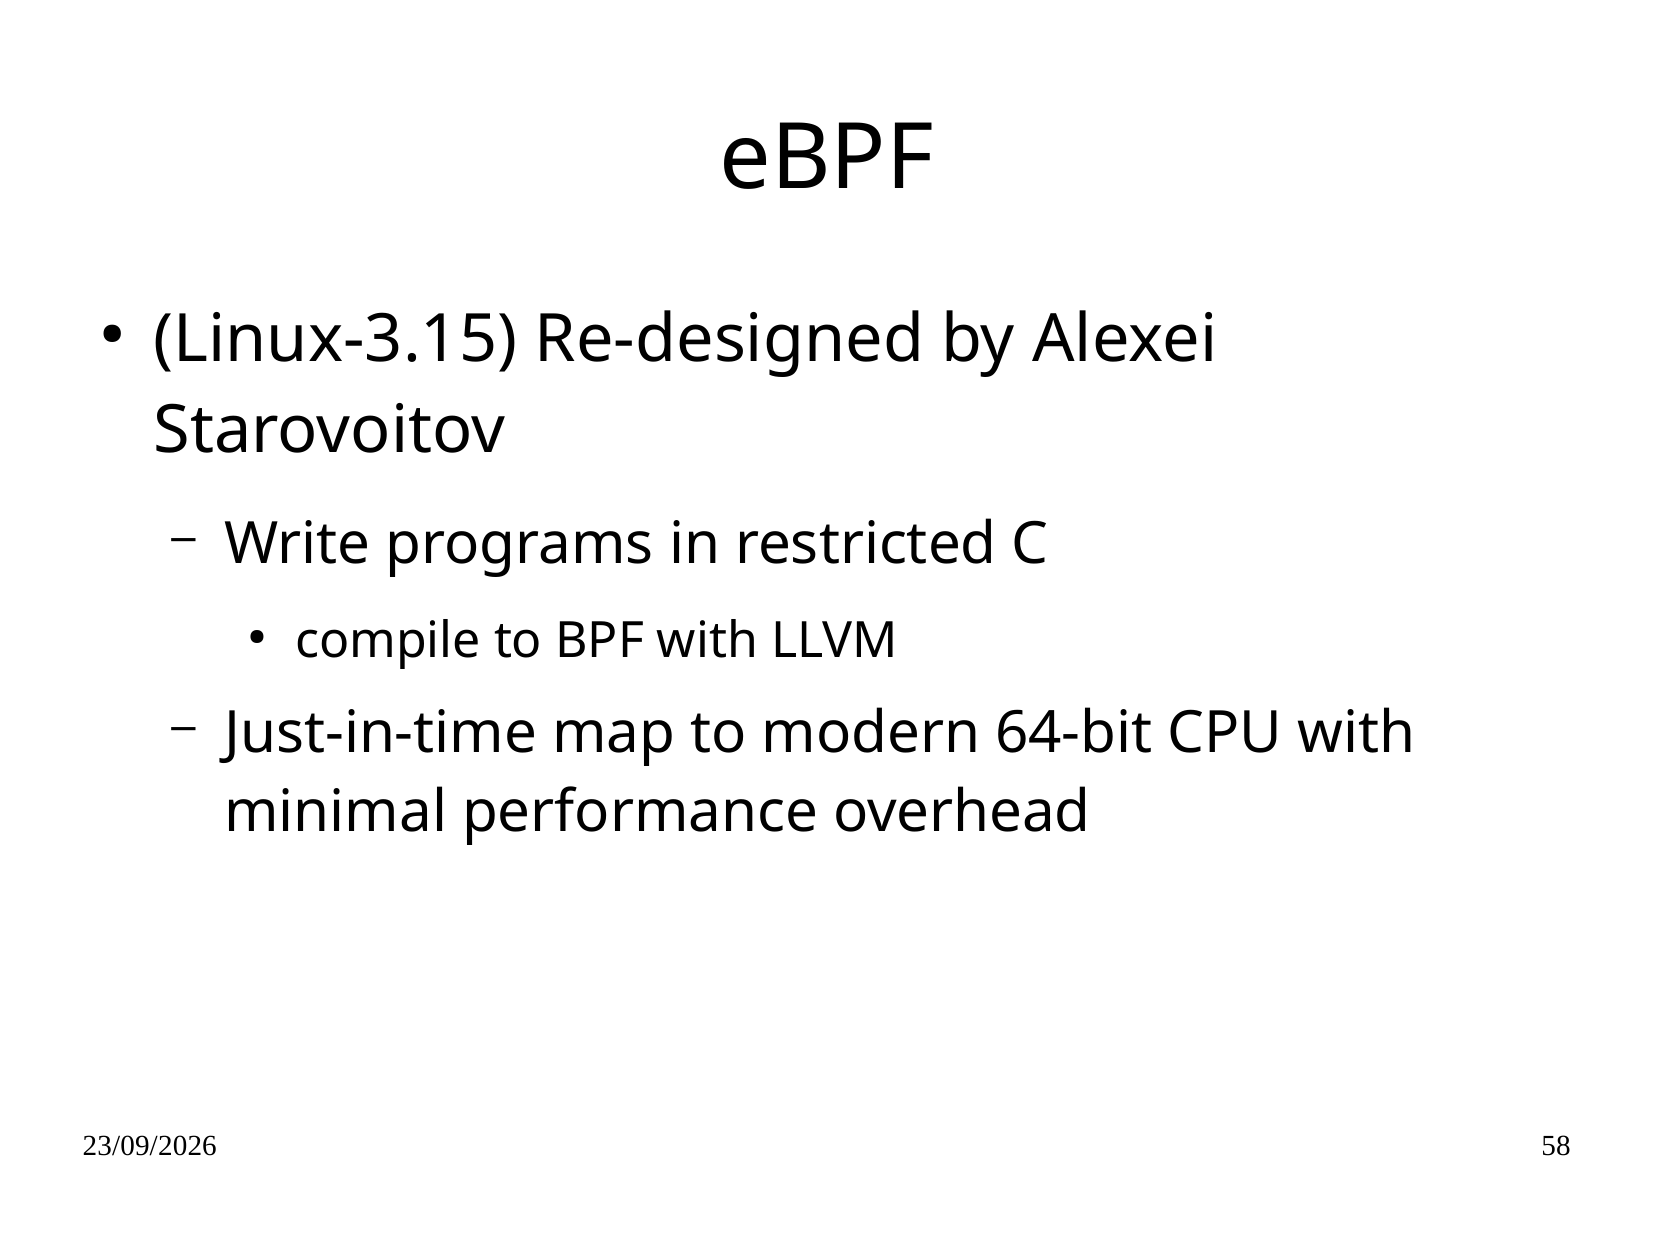

# eBPF
(Linux-3.15) Re-designed by Alexei Starovoitov
Write programs in restricted C
compile to BPF with LLVM
Just-in-time map to modern 64-bit CPU with minimal performance overhead
58